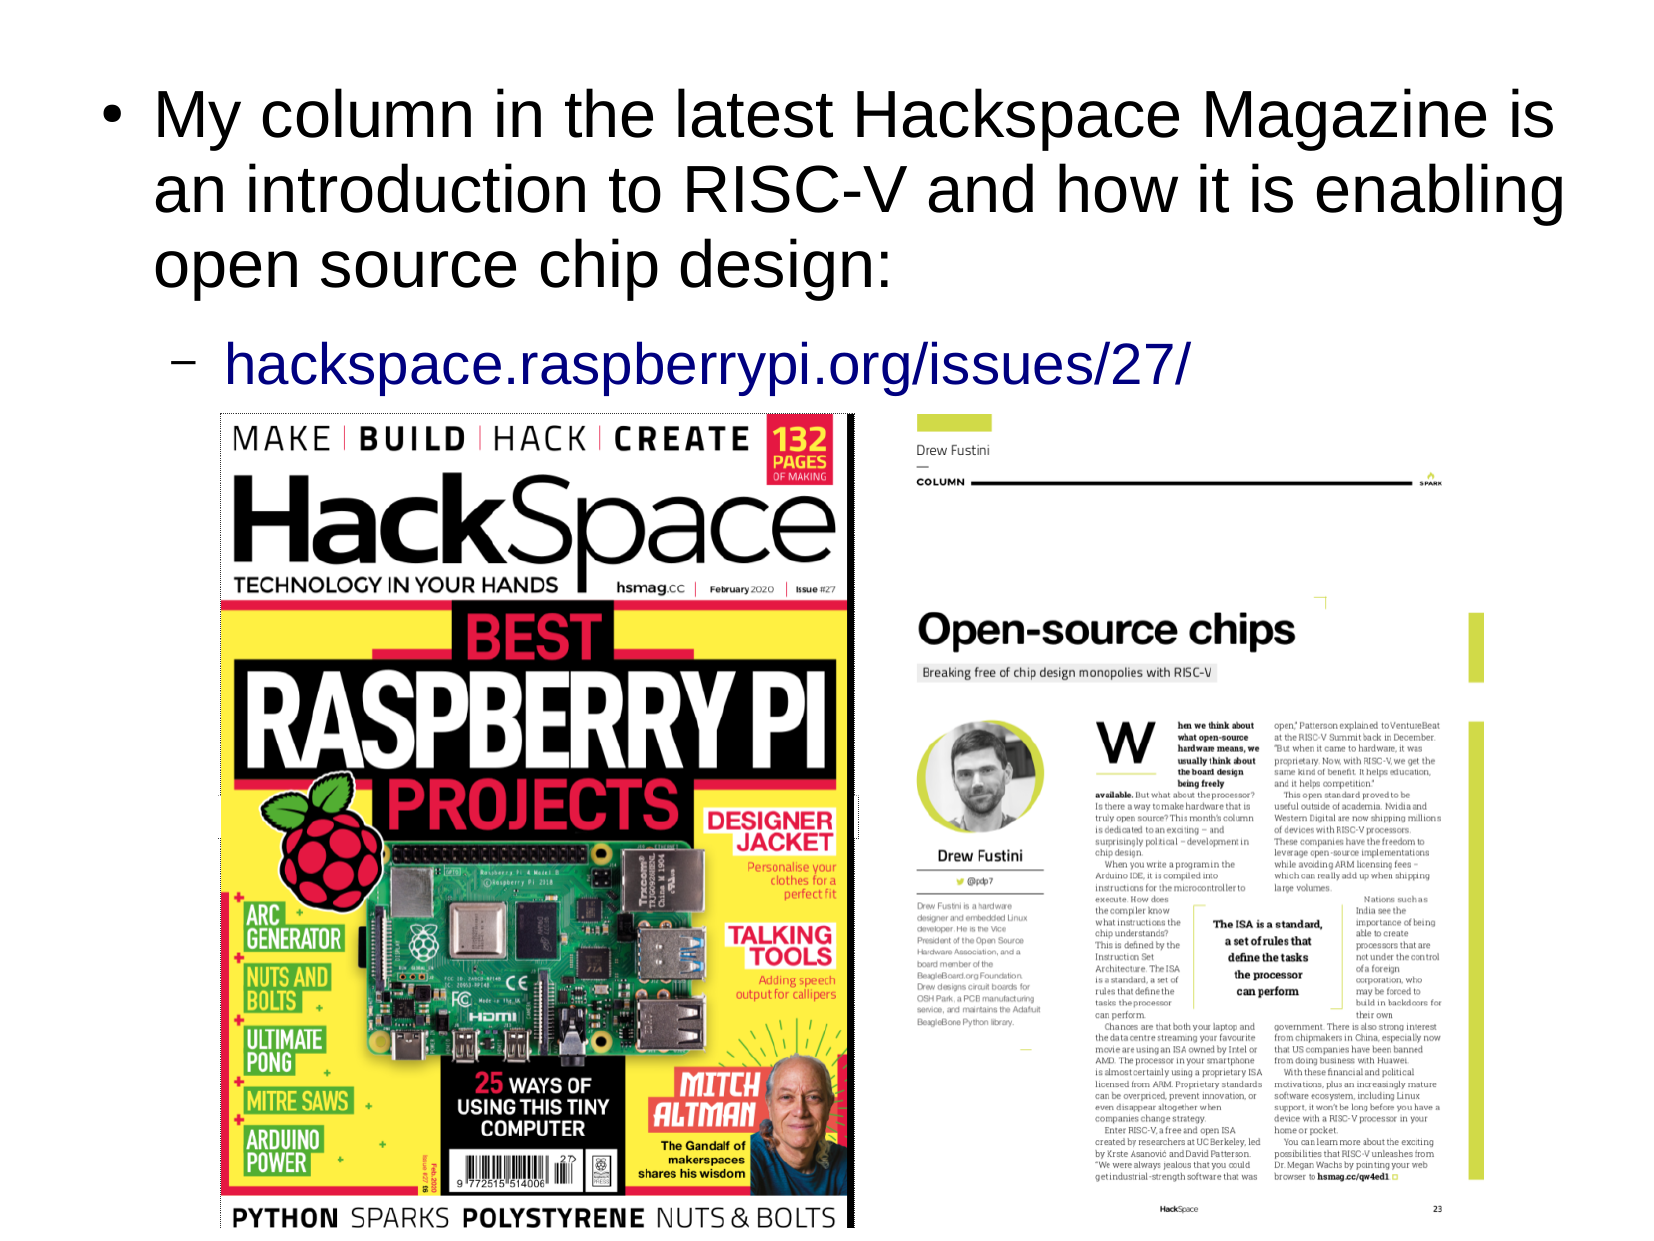

# My column in the latest Hackspace Magazine is an introduction to RISC-V and how it is enabling open source chip design:
hackspace.raspberrypi.org/issues/27/